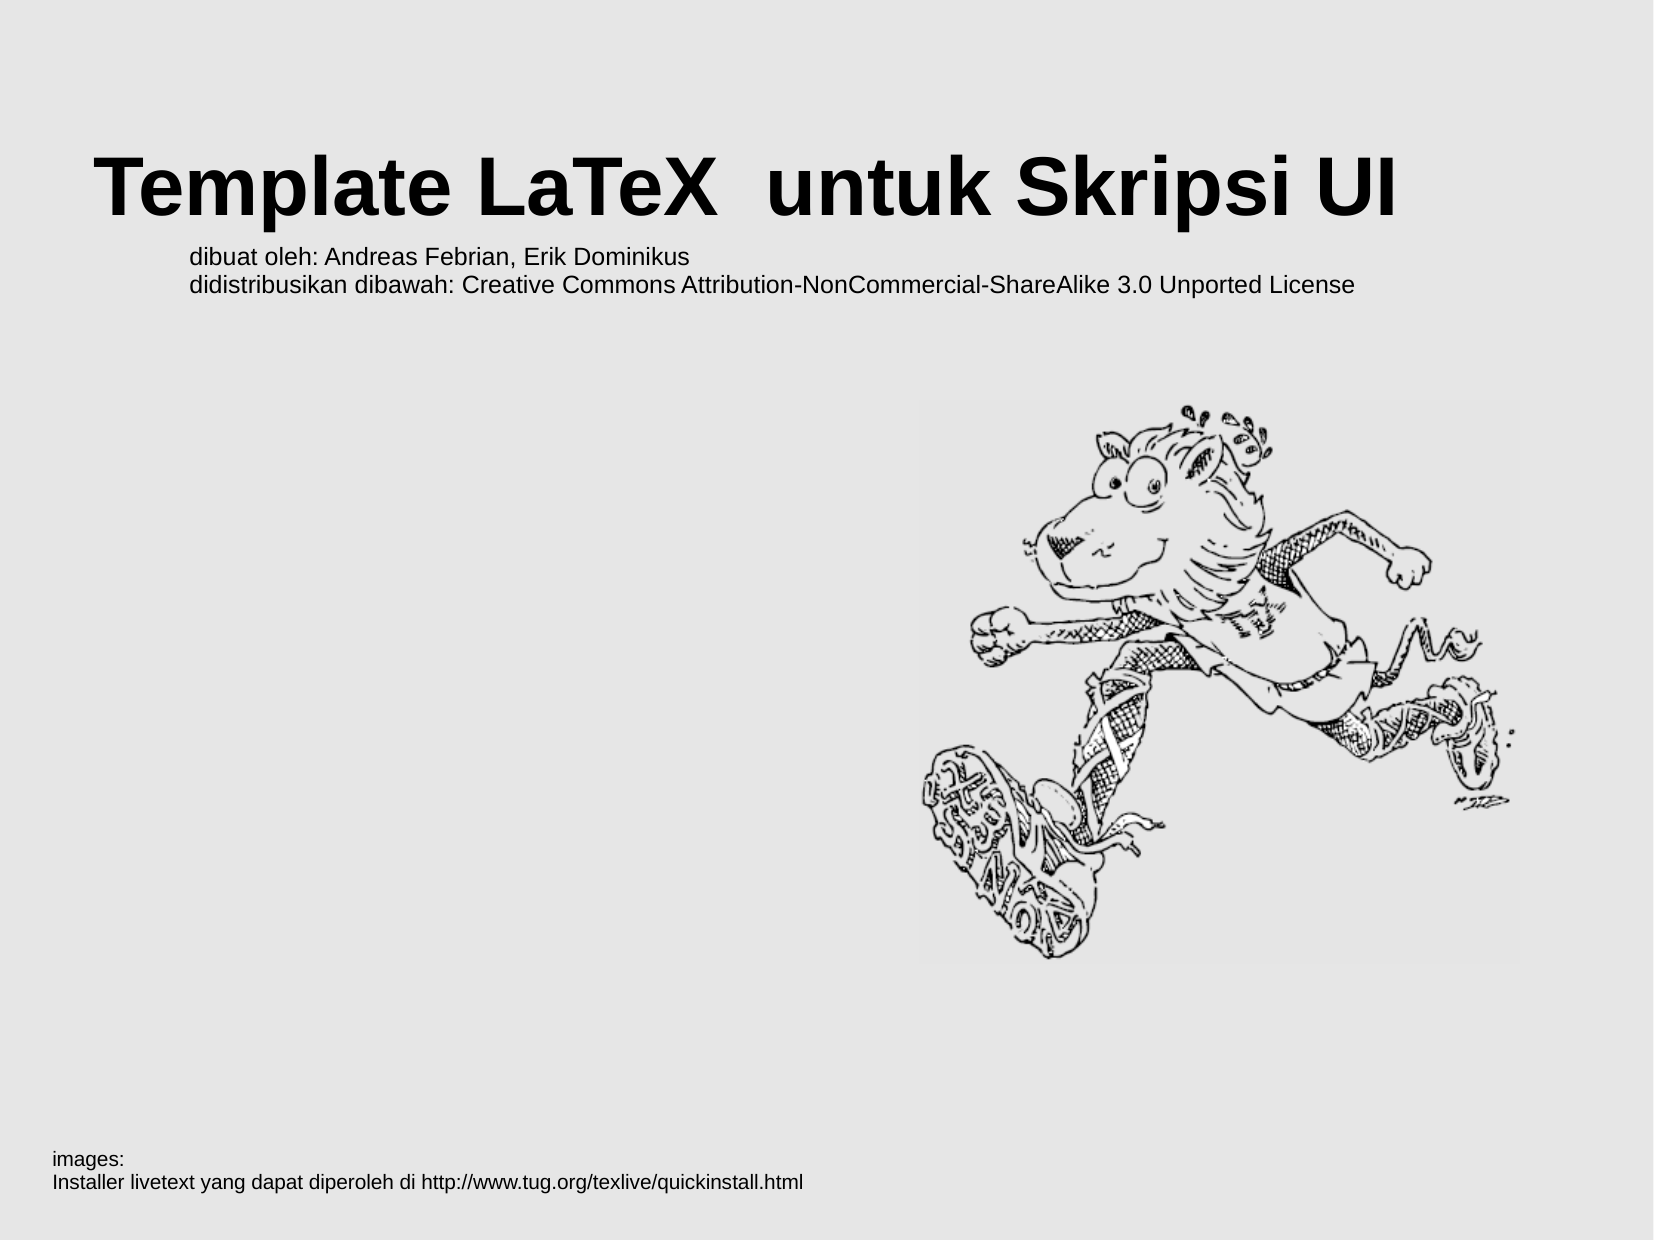

# Template LaTeX untuk Skripsi UI
dibuat oleh: Andreas Febrian, Erik Dominikus
didistribusikan dibawah: Creative Commons Attribution-NonCommercial-ShareAlike 3.0 Unported License
images:
Installer livetext yang dapat diperoleh di http://www.tug.org/texlive/quickinstall.html